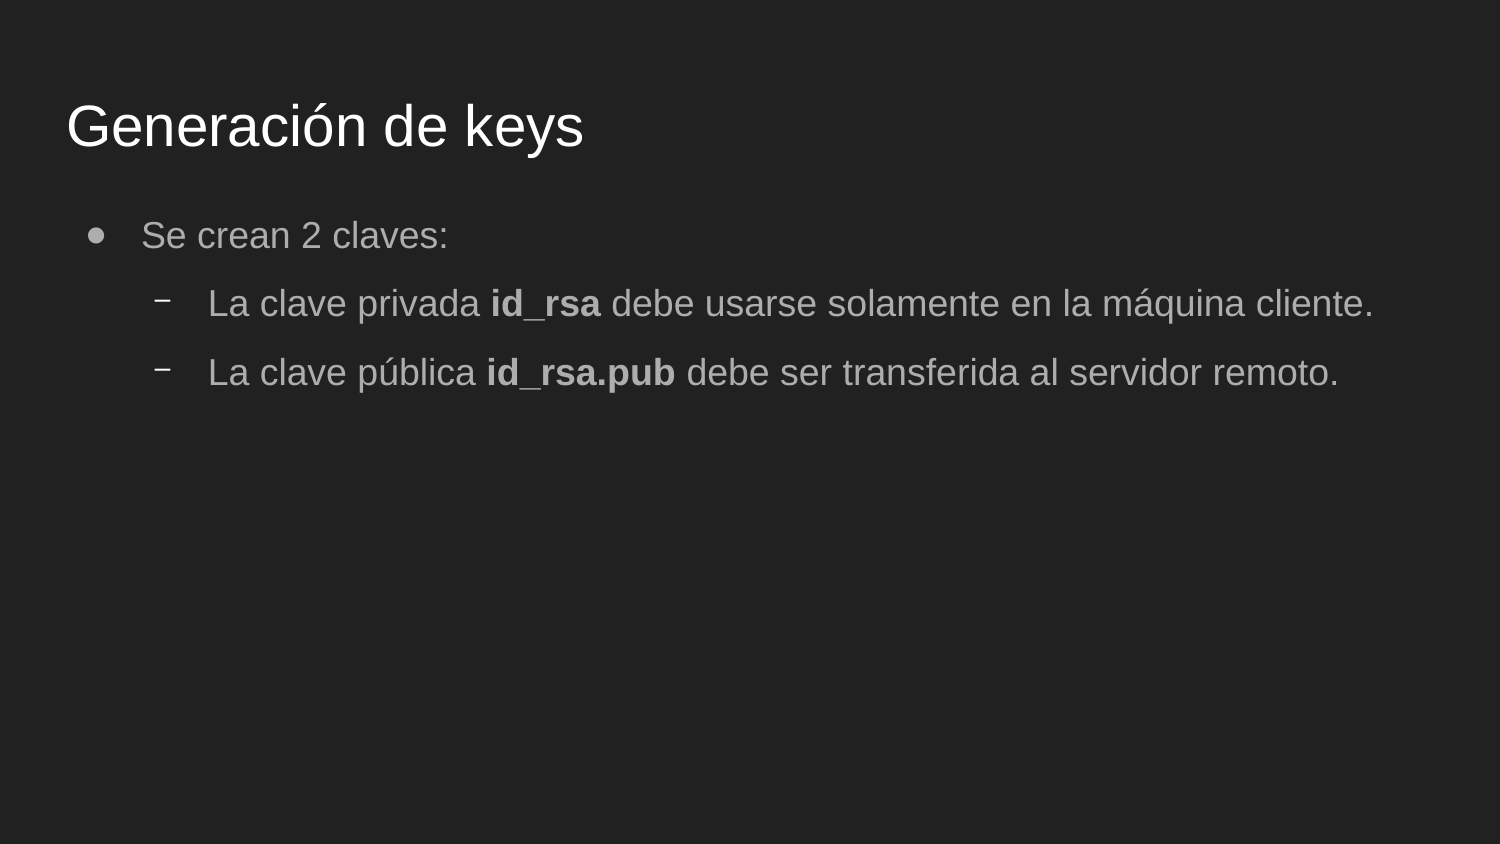

# Generación de keys
Se crean 2 claves:
La clave privada id_rsa debe usarse solamente en la máquina cliente.
La clave pública id_rsa.pub debe ser transferida al servidor remoto.